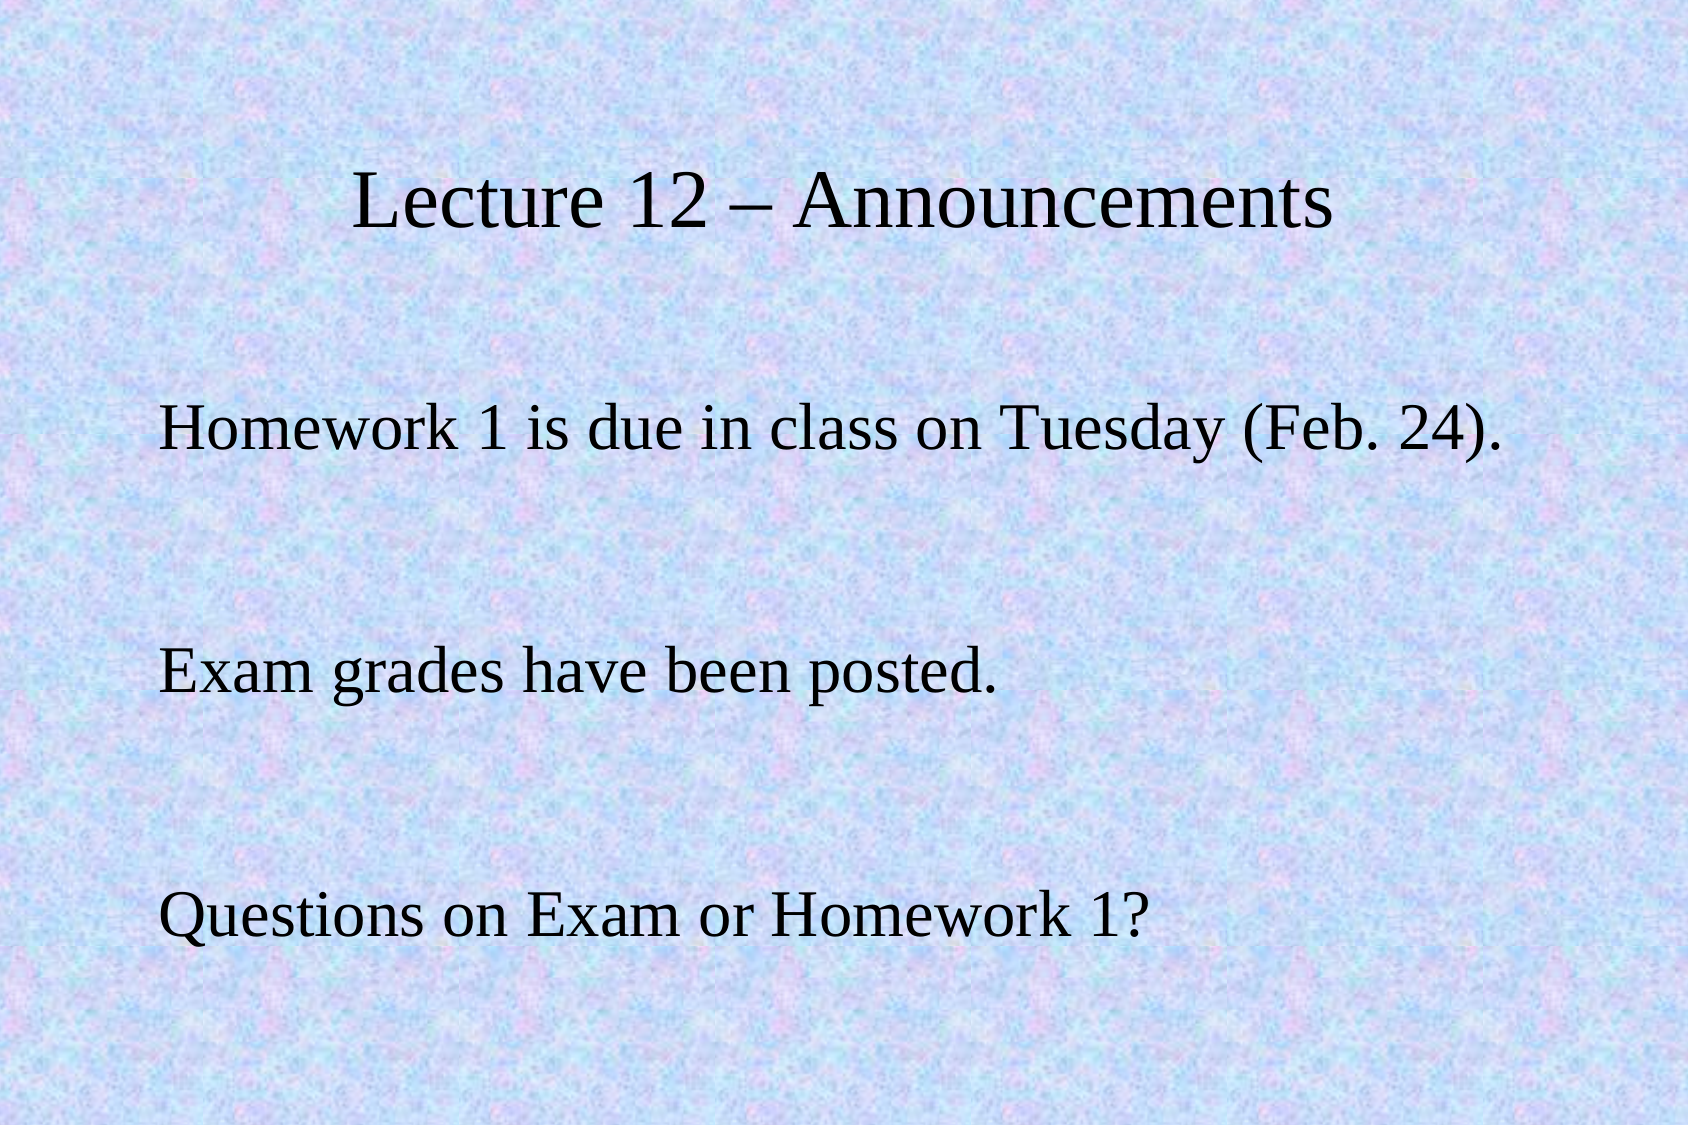

# Lecture 12 – Announcements
Homework 1 is due in class on Tuesday (Feb. 24).
Exam grades have been posted.
Questions on Exam or Homework 1?